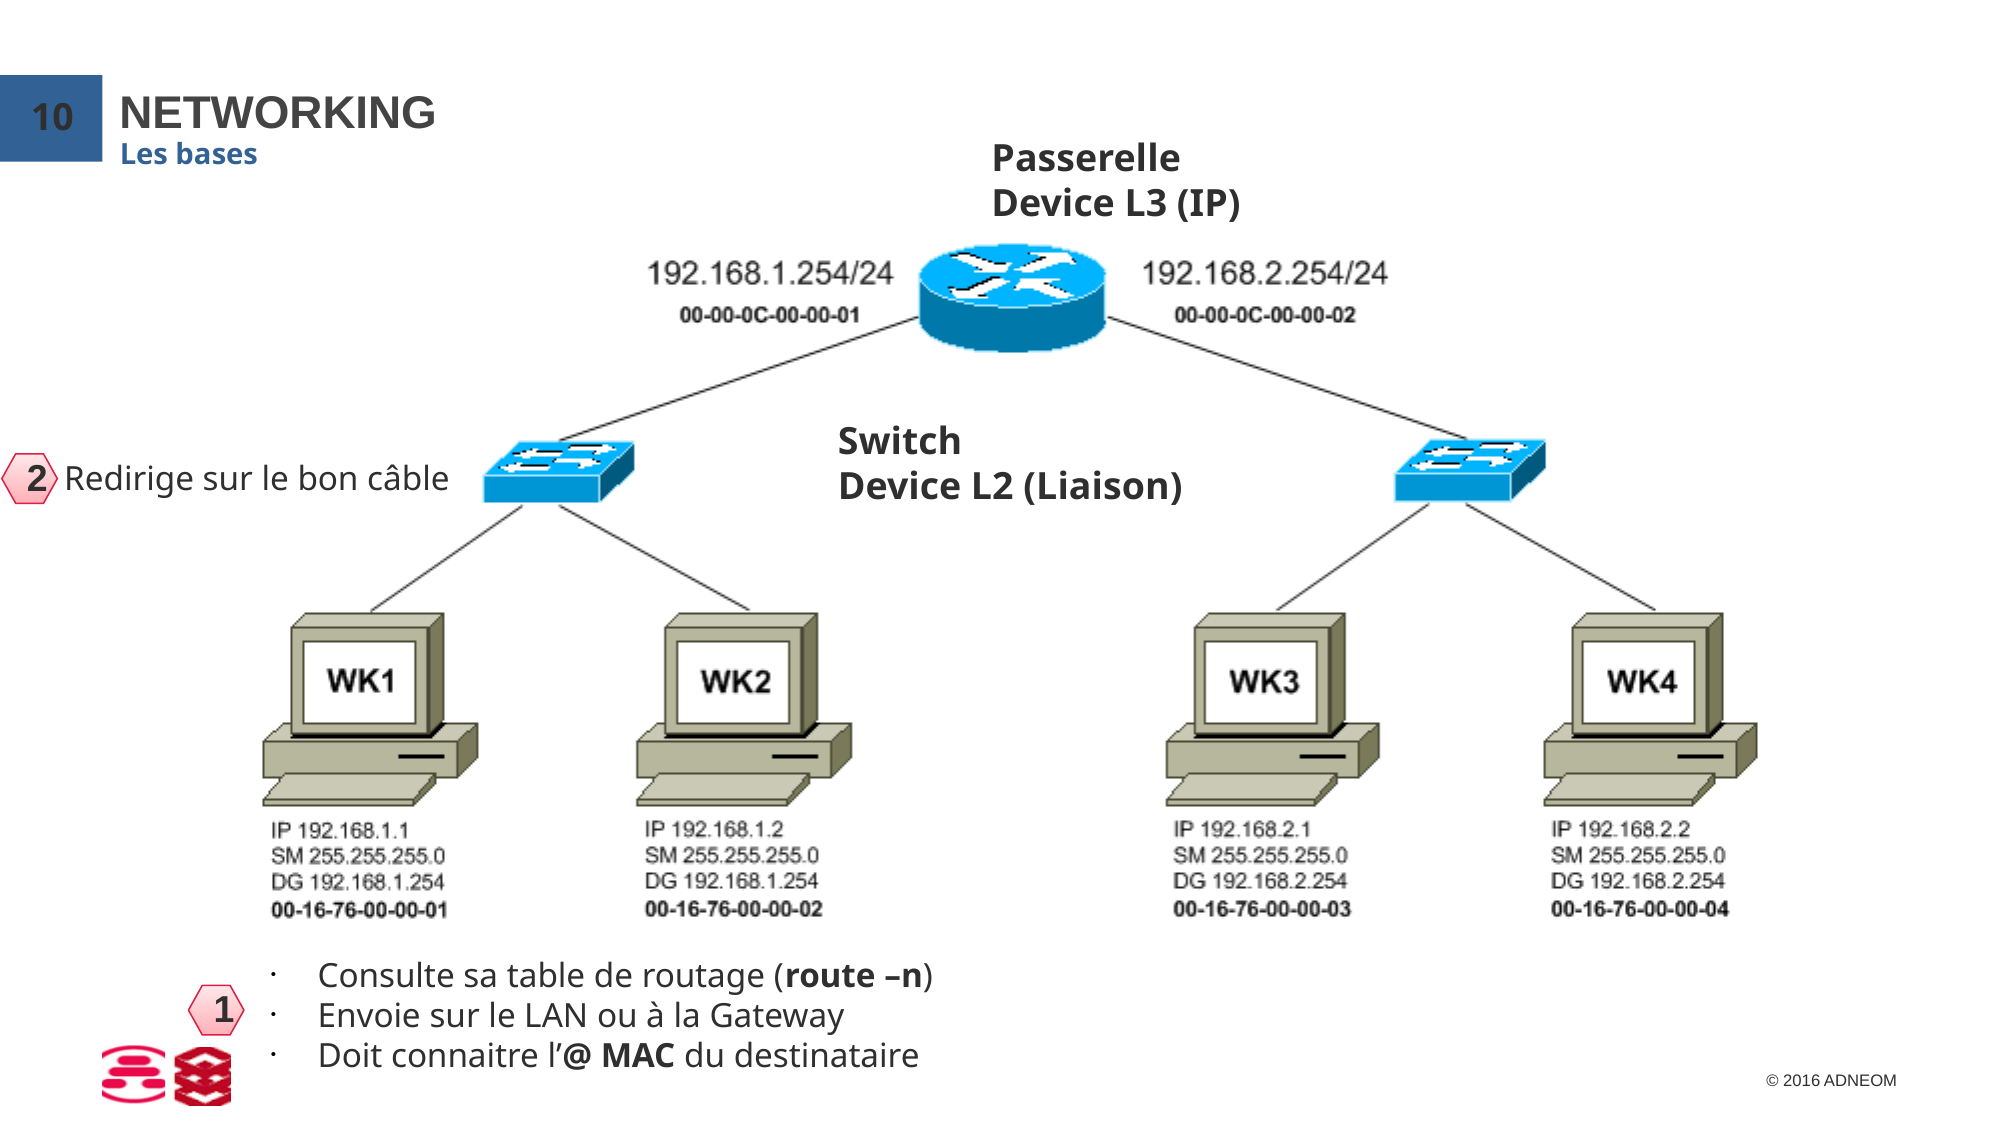

# NETWORKING
Passerelle
Device L3 (IP)
Les bases
Switch
Device L2 (Liaison)
Redirige sur le bon câble
2
Consulte sa table de routage (route –n)
Envoie sur le LAN ou à la Gateway
Doit connaitre l’@ MAC du destinataire
1